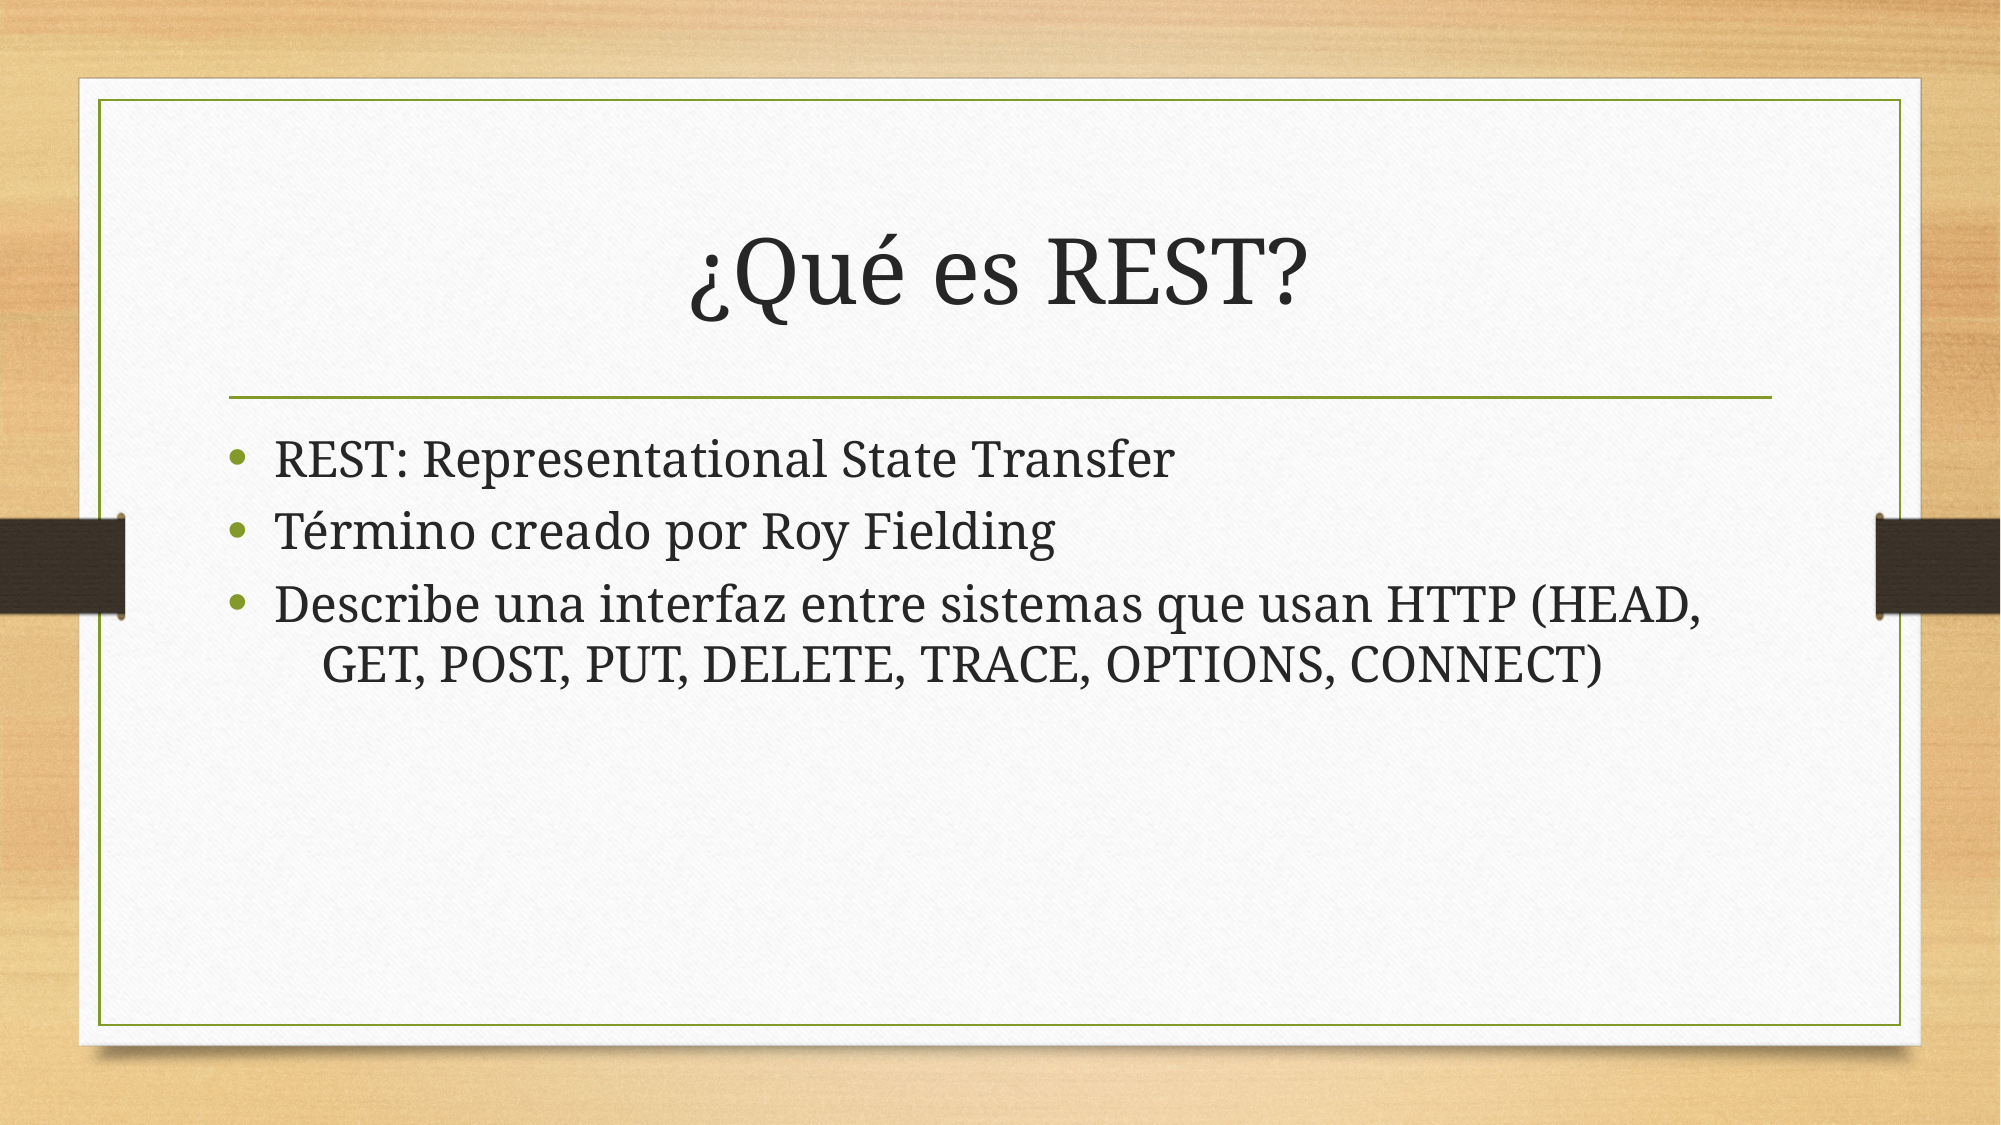

# ¿Qué es REST?
REST: Representational State Transfer
Término creado por Roy Fielding
Describe una interfaz entre sistemas que usan HTTP (HEAD, GET, POST, PUT, DELETE, TRACE, OPTIONS, CONNECT)